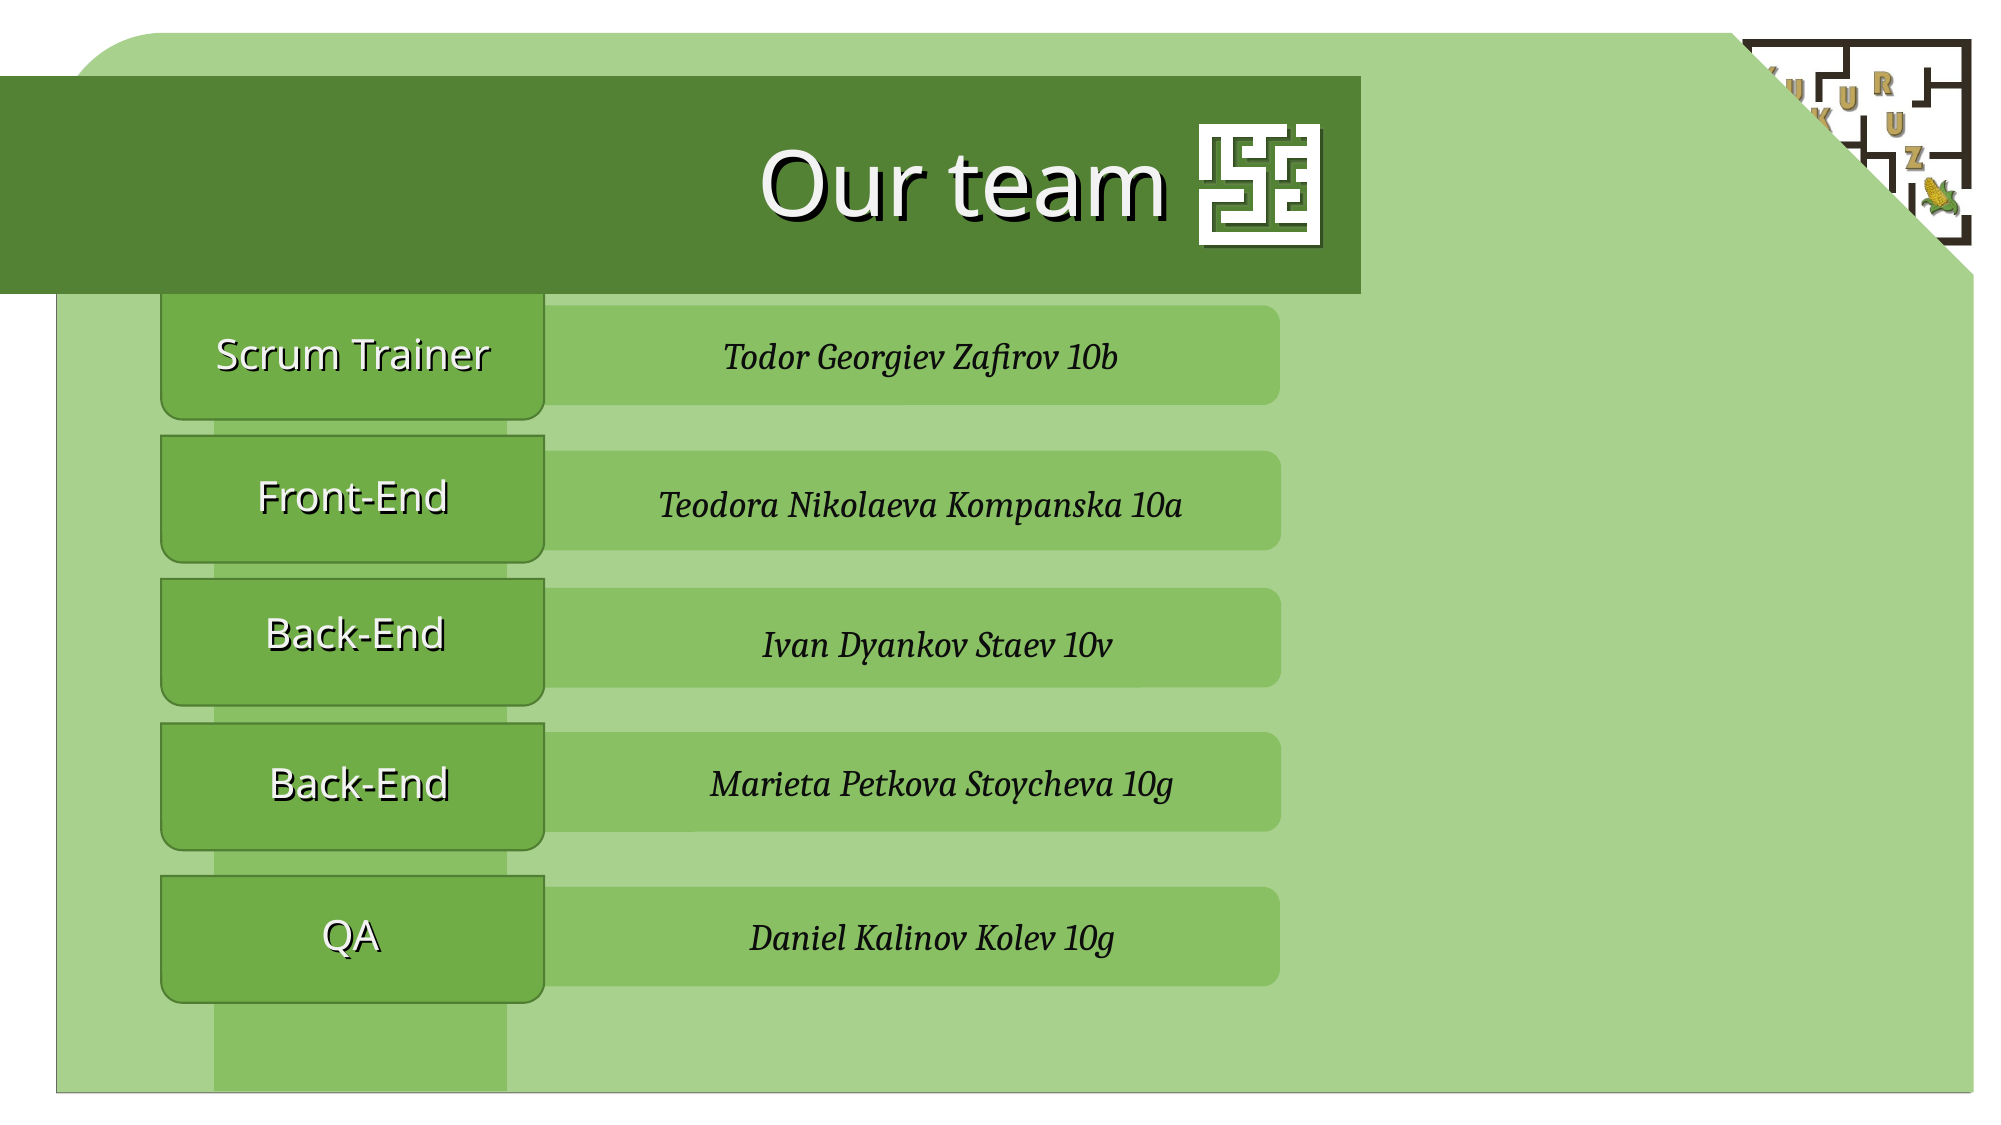

# Our team
Todor Georgiev Zafirov 10b
Scrum Trainer
Front-End
Teodora Nikolaeva Kompanska 10a
Ivan Dyankov Staev 10v
Back-End
Marieta Petkova Stoycheva 10g
Back-End
Daniel Kalinov Kolev 10g
QA